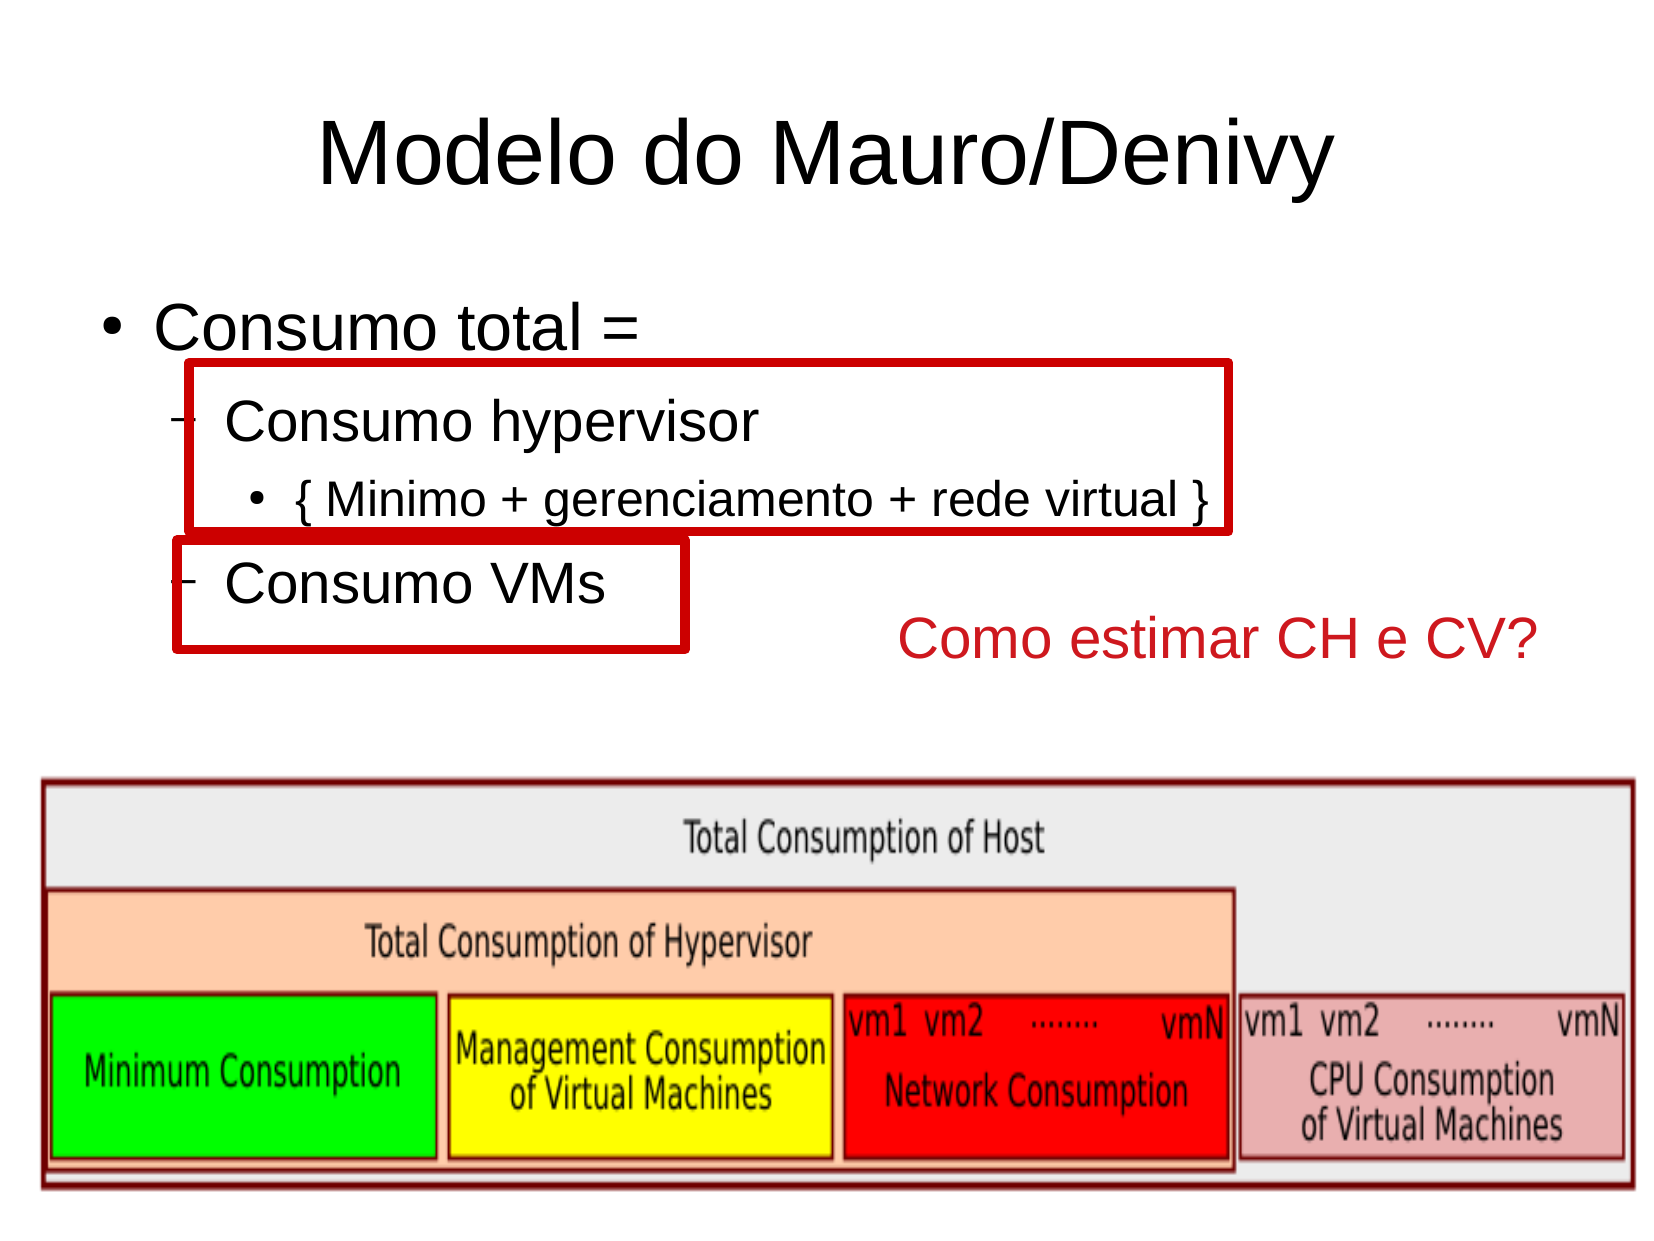

# Modelo do Mauro/Denivy
Consumo total =
Consumo hypervisor
{ Minimo + gerenciamento + rede virtual }
Consumo VMs
Como estimar CH e CV?